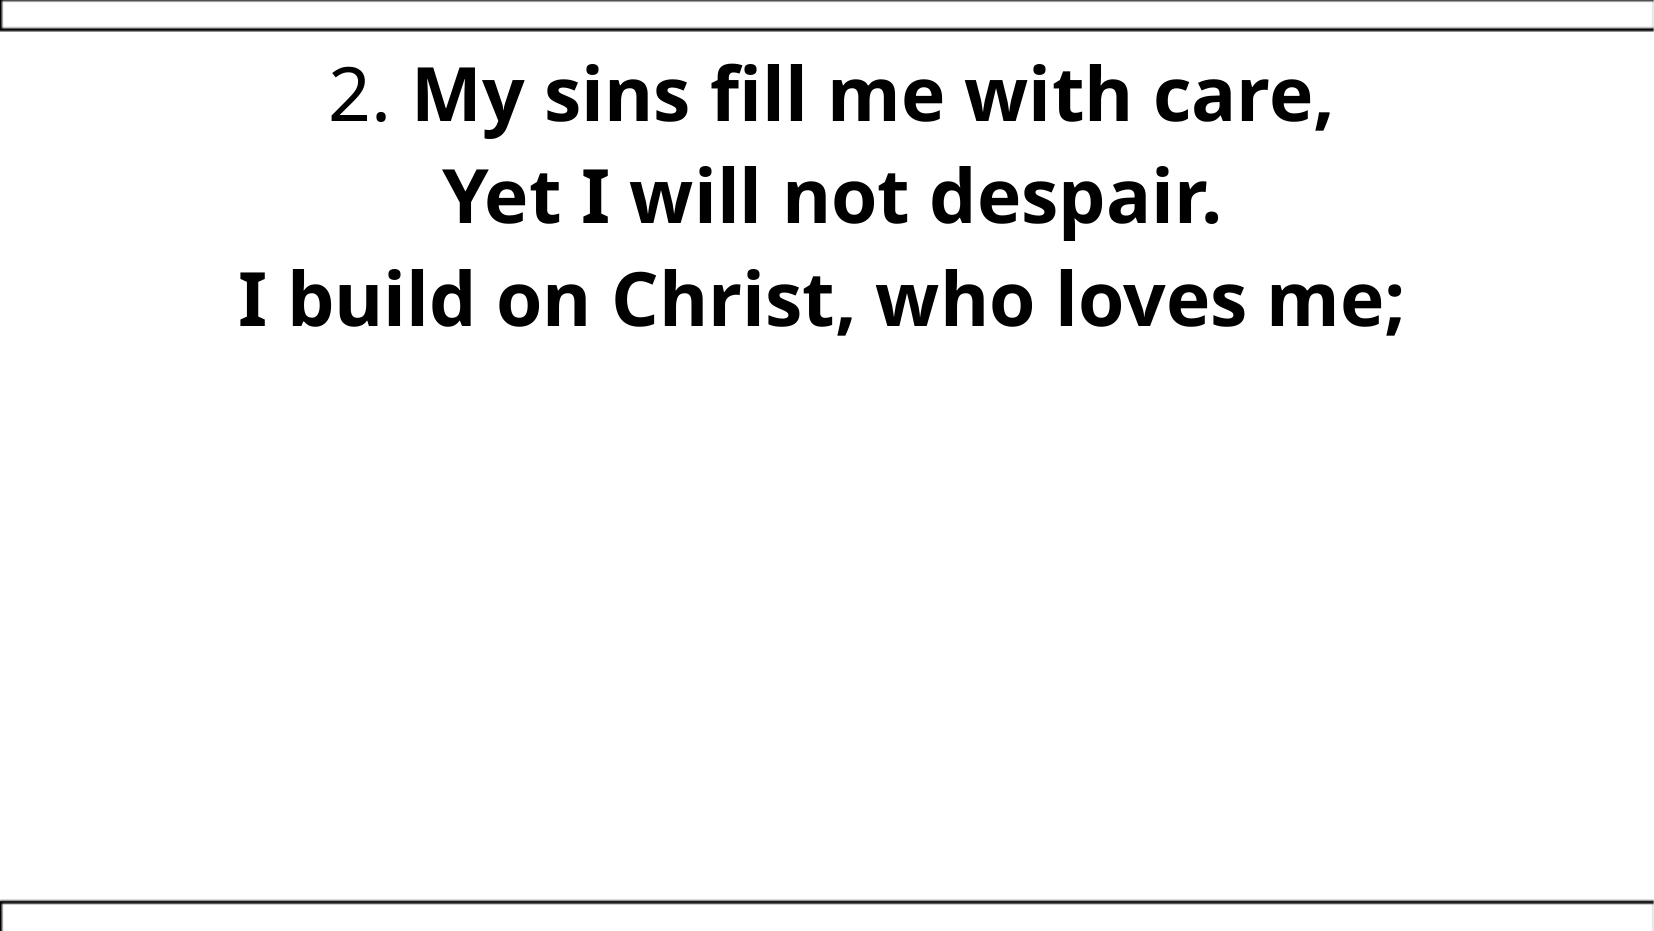

2. My sins fill me with care,
Yet I will not despair.
I build on Christ, who loves me;